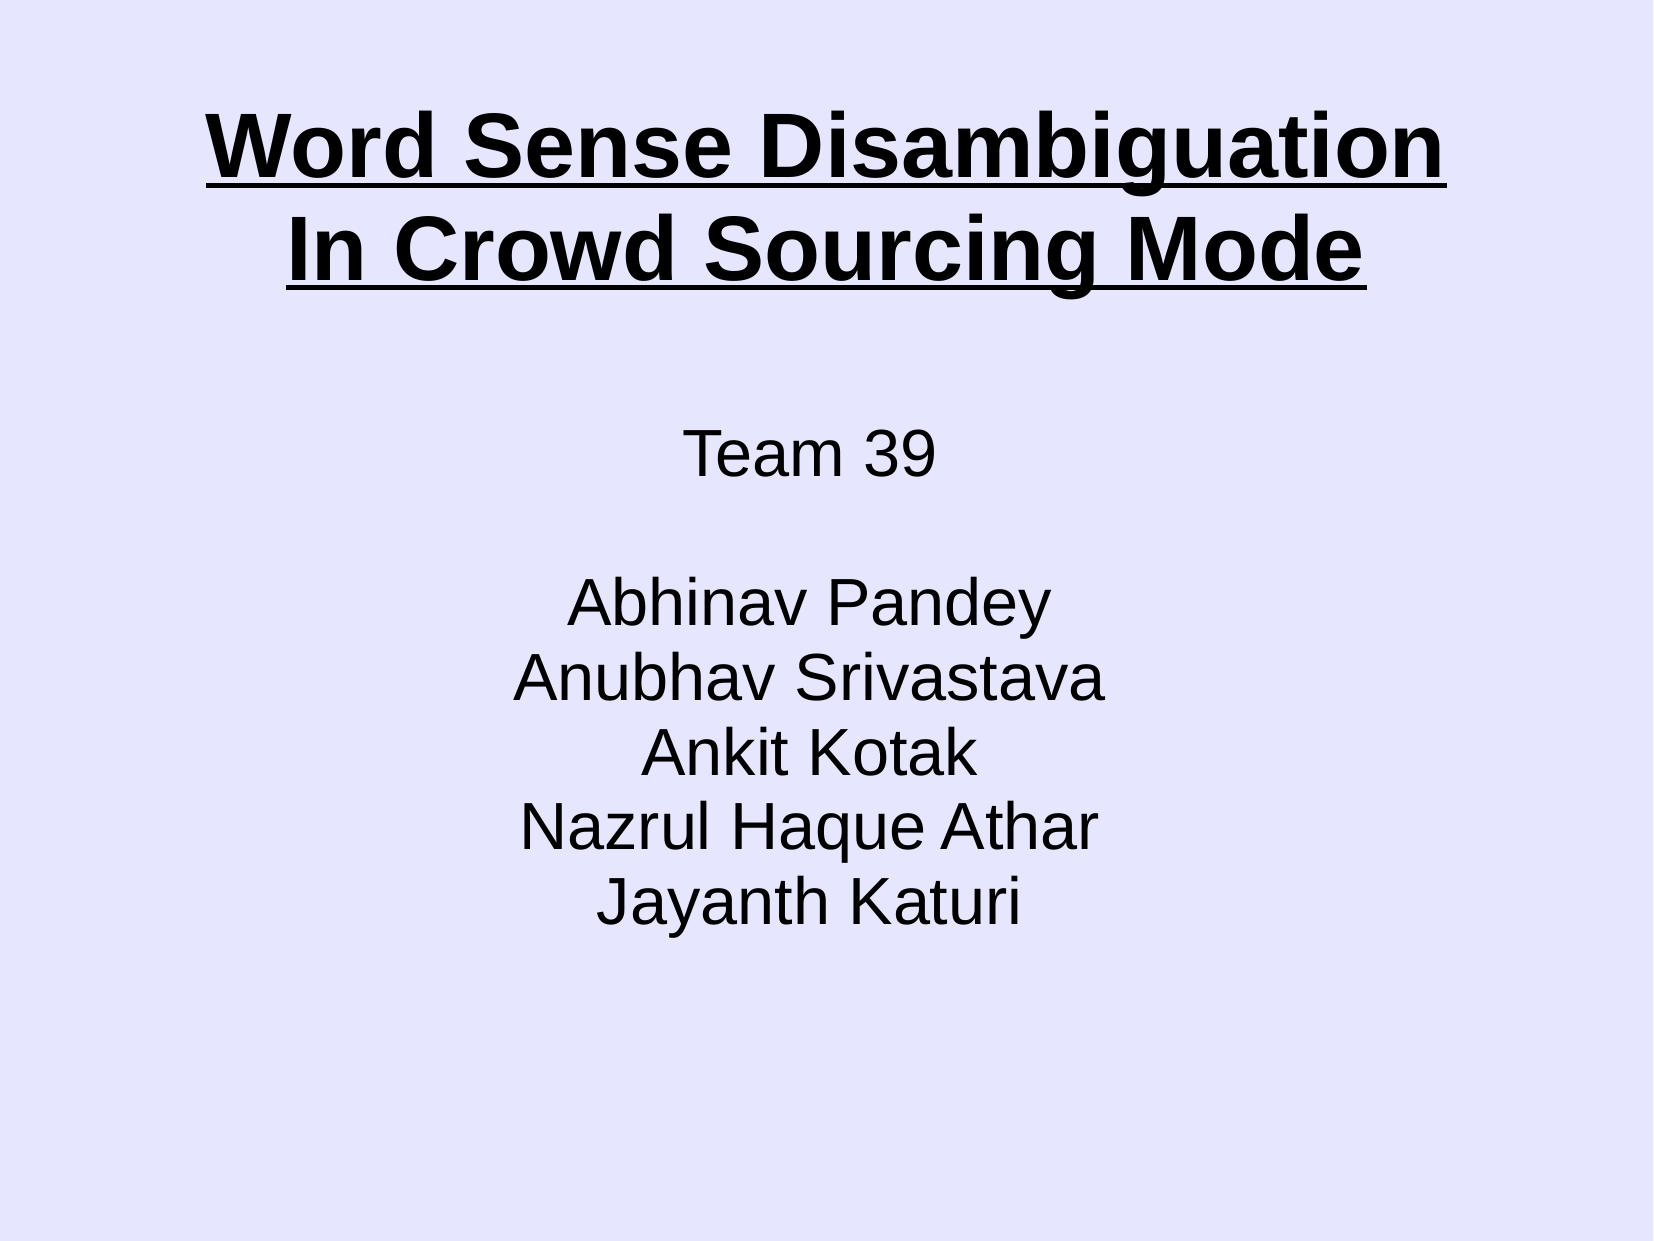

# Word Sense Disambiguation In Crowd Sourcing Mode
Team 39
Abhinav Pandey
Anubhav Srivastava
Ankit Kotak
Nazrul Haque Athar
Jayanth Katuri